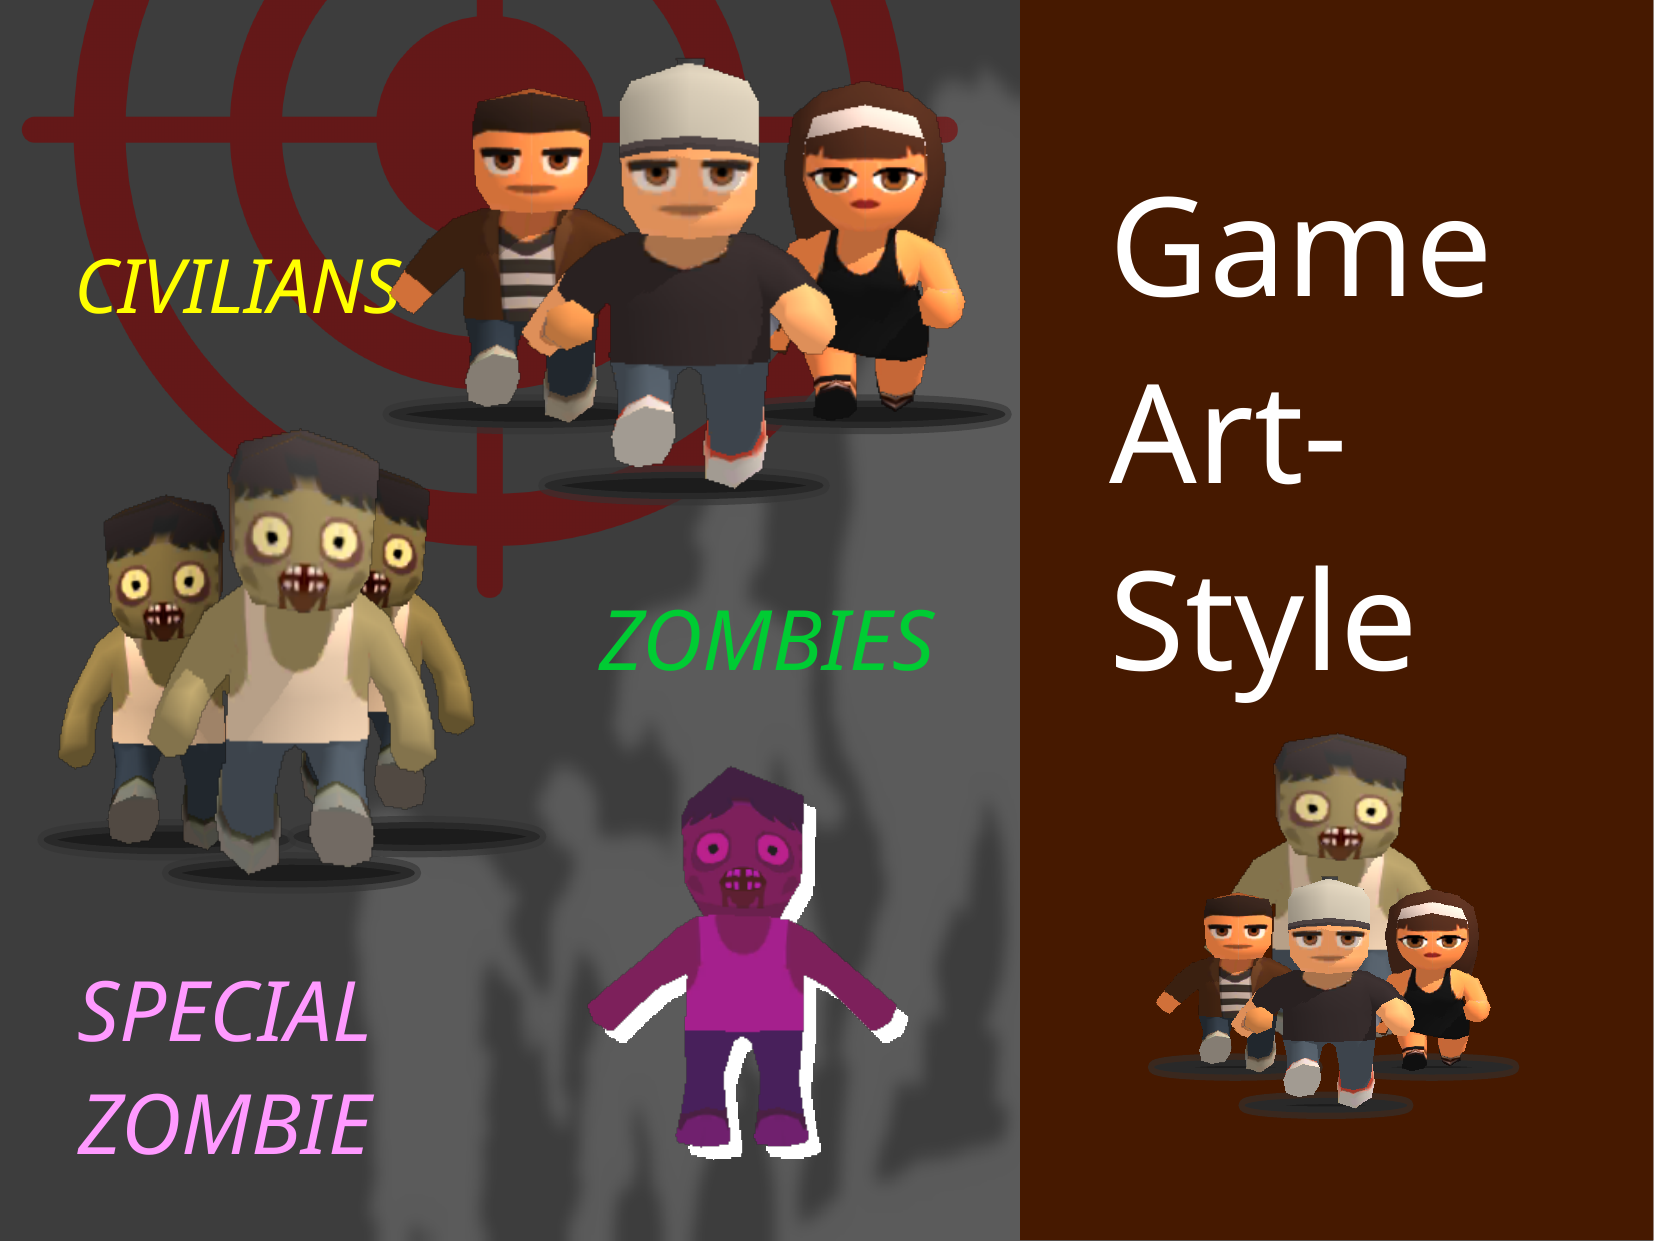

Game Art-Style
CIVILIANS
ZOMBIES
Player have to save civilian from zombie attack
SPECIAL
ZOMBIE